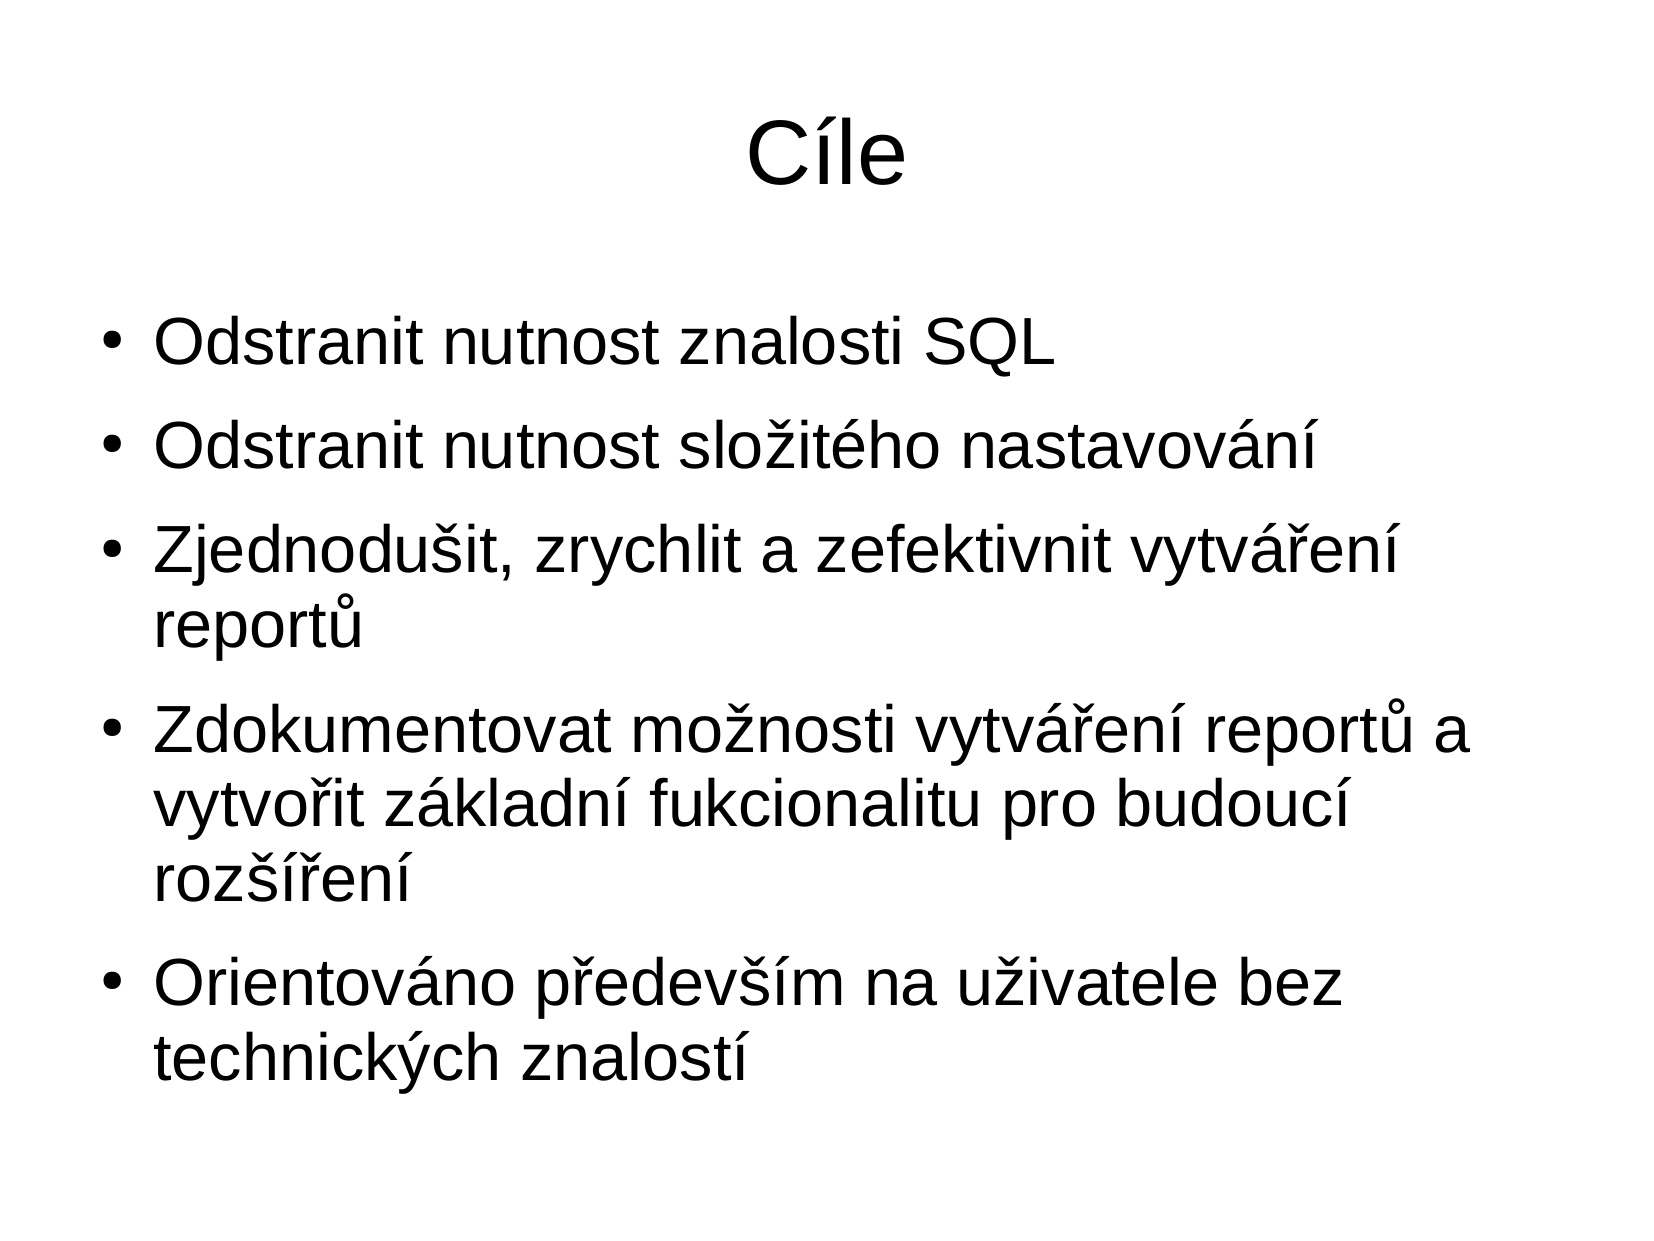

# Cíle
Odstranit nutnost znalosti SQL
Odstranit nutnost složitého nastavování
Zjednodušit, zrychlit a zefektivnit vytváření reportů
Zdokumentovat možnosti vytváření reportů a vytvořit základní fukcionalitu pro budoucí rozšíření
Orientováno především na uživatele bez technických znalostí